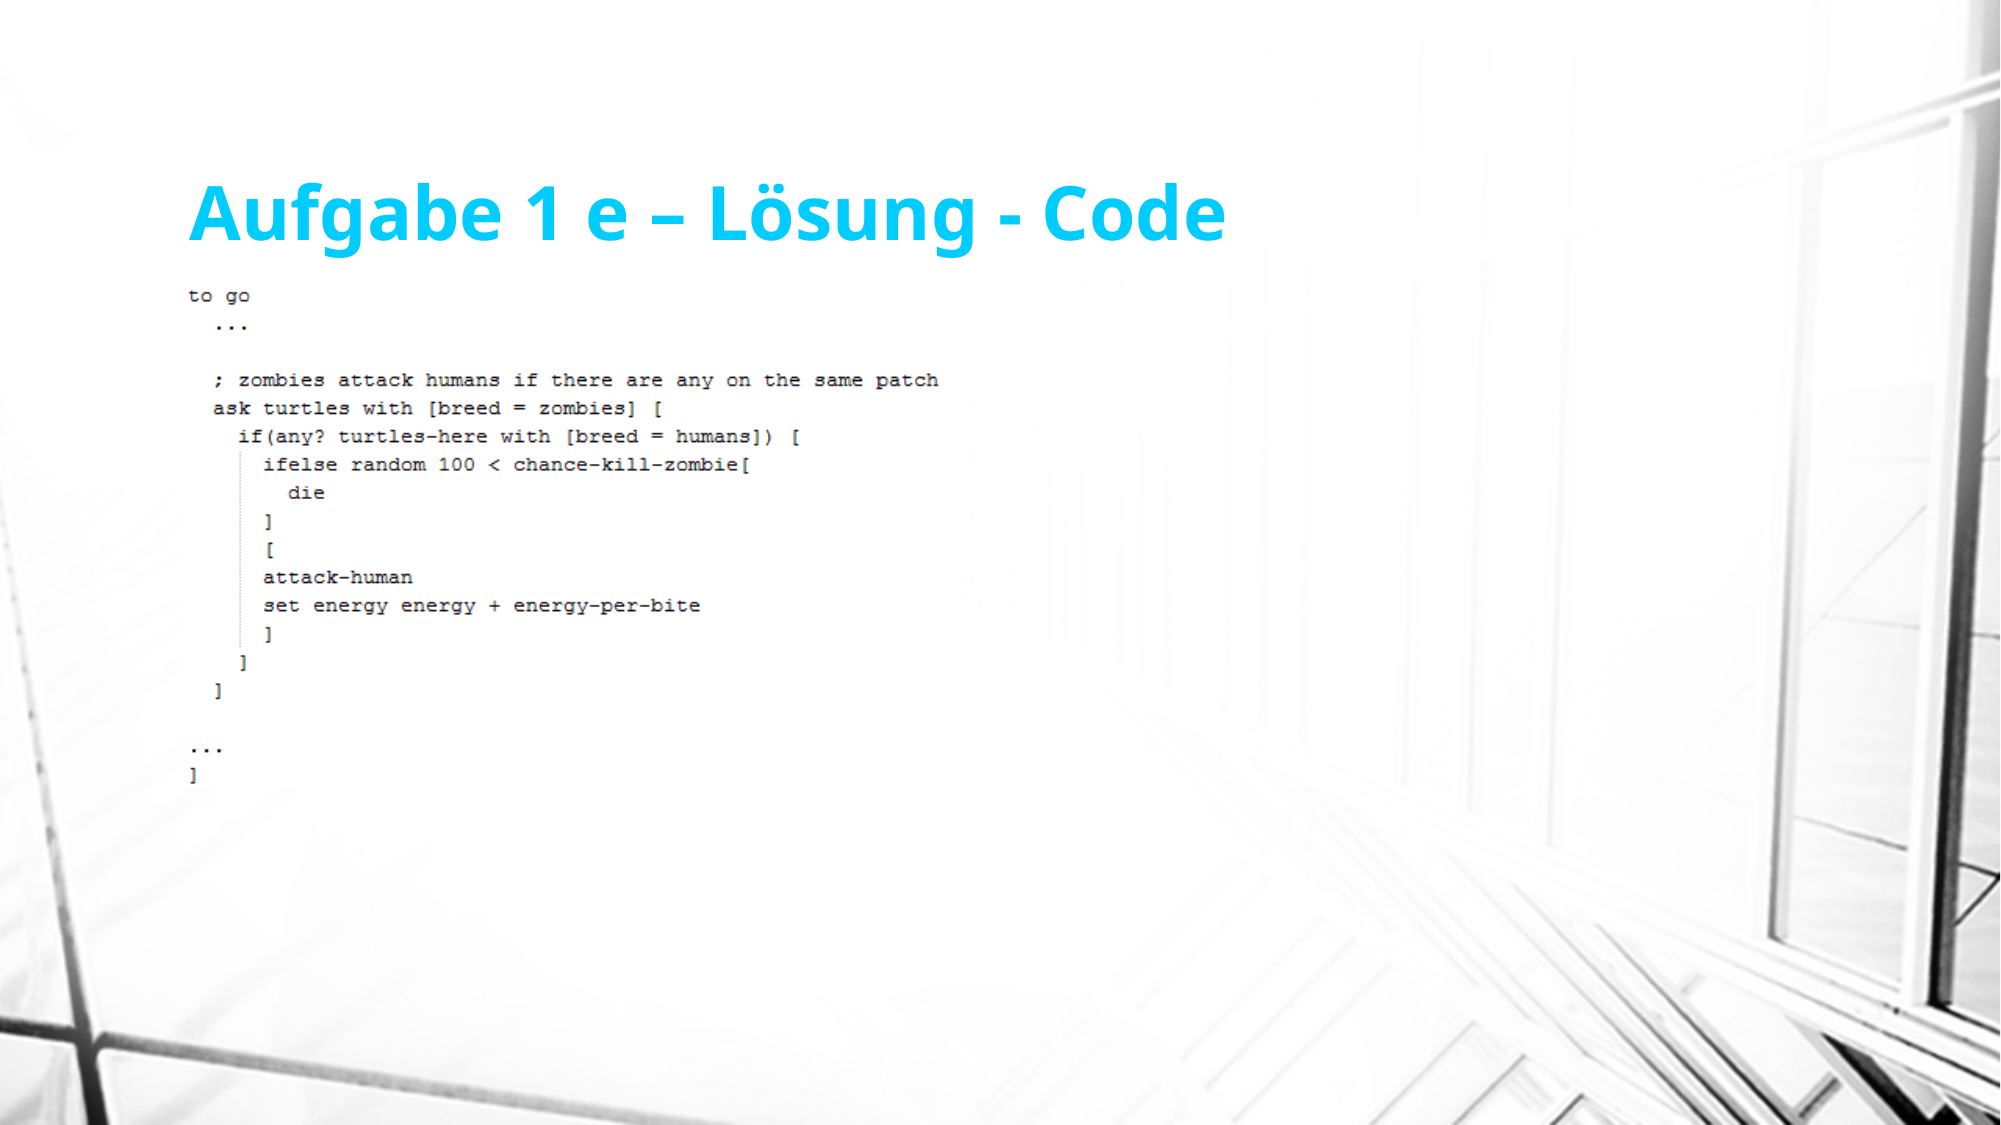

# Aufgabe 1 e – Lösung - Code